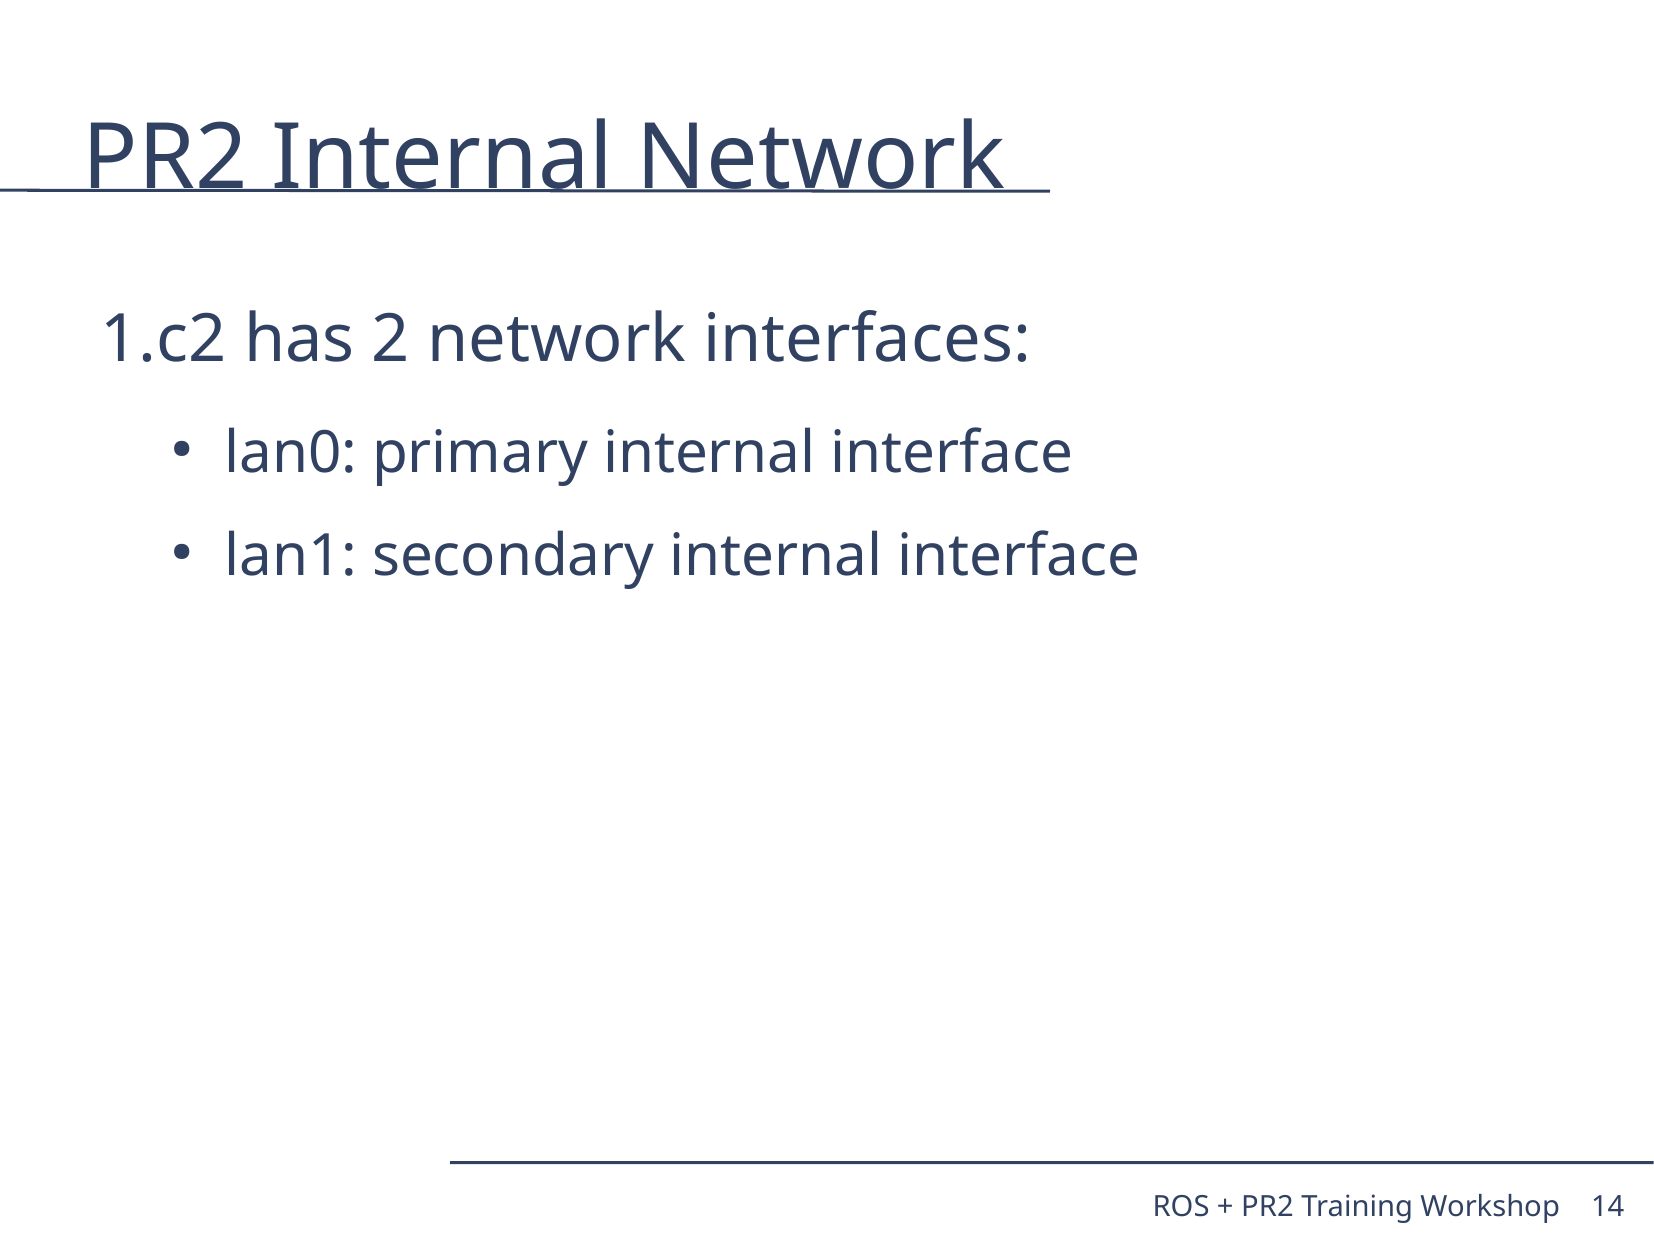

# PR2 Internal Network
c2 has 2 network interfaces:
lan0: primary internal interface
lan1: secondary internal interface